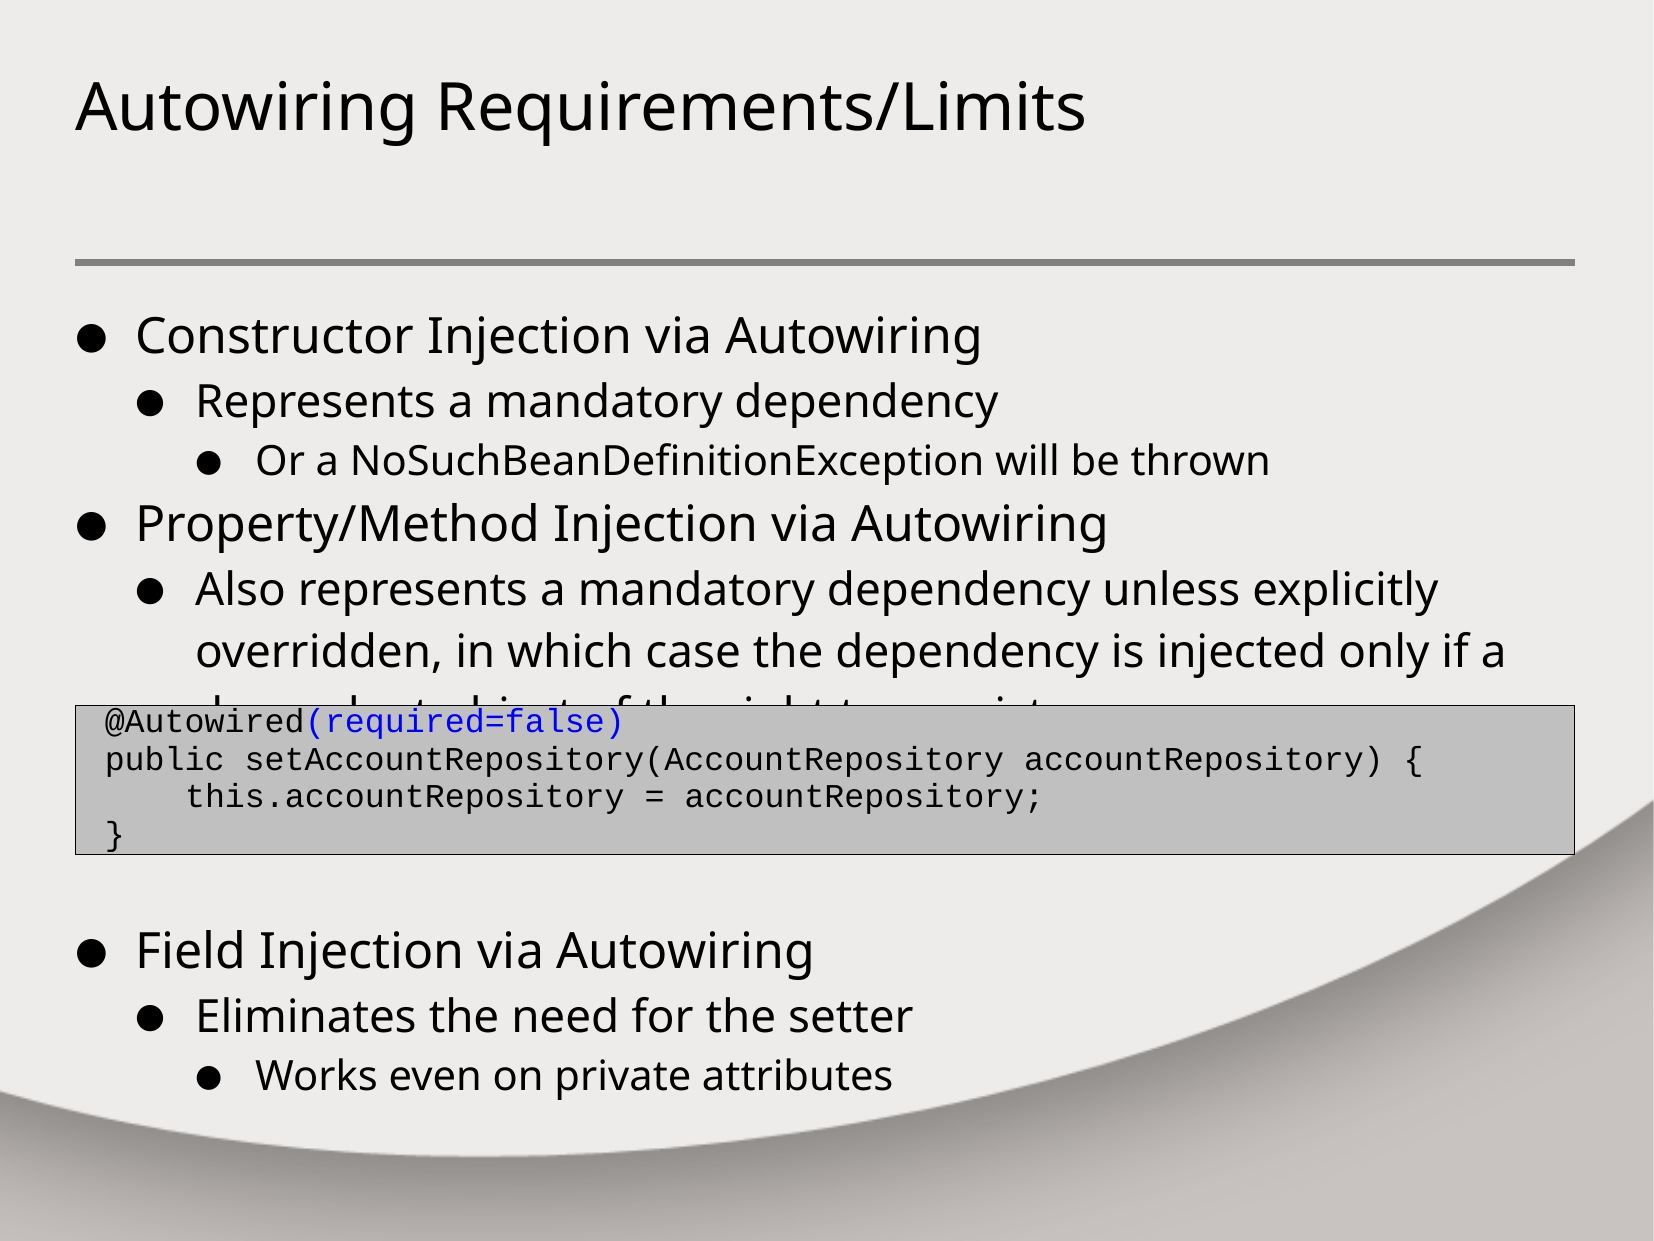

# Autowiring Requirements/Limits
Constructor Injection via Autowiring
Represents a mandatory dependency
Or a NoSuchBeanDefinitionException will be thrown
Property/Method Injection via Autowiring
Also represents a mandatory dependency unless explicitly overridden, in which case the dependency is injected only if a dependent object of the right type exists
Field Injection via Autowiring
Eliminates the need for the setter
Works even on private attributes
@Autowired(required=false)
public setAccountRepository(AccountRepository accountRepository) {
 this.accountRepository = accountRepository;
}